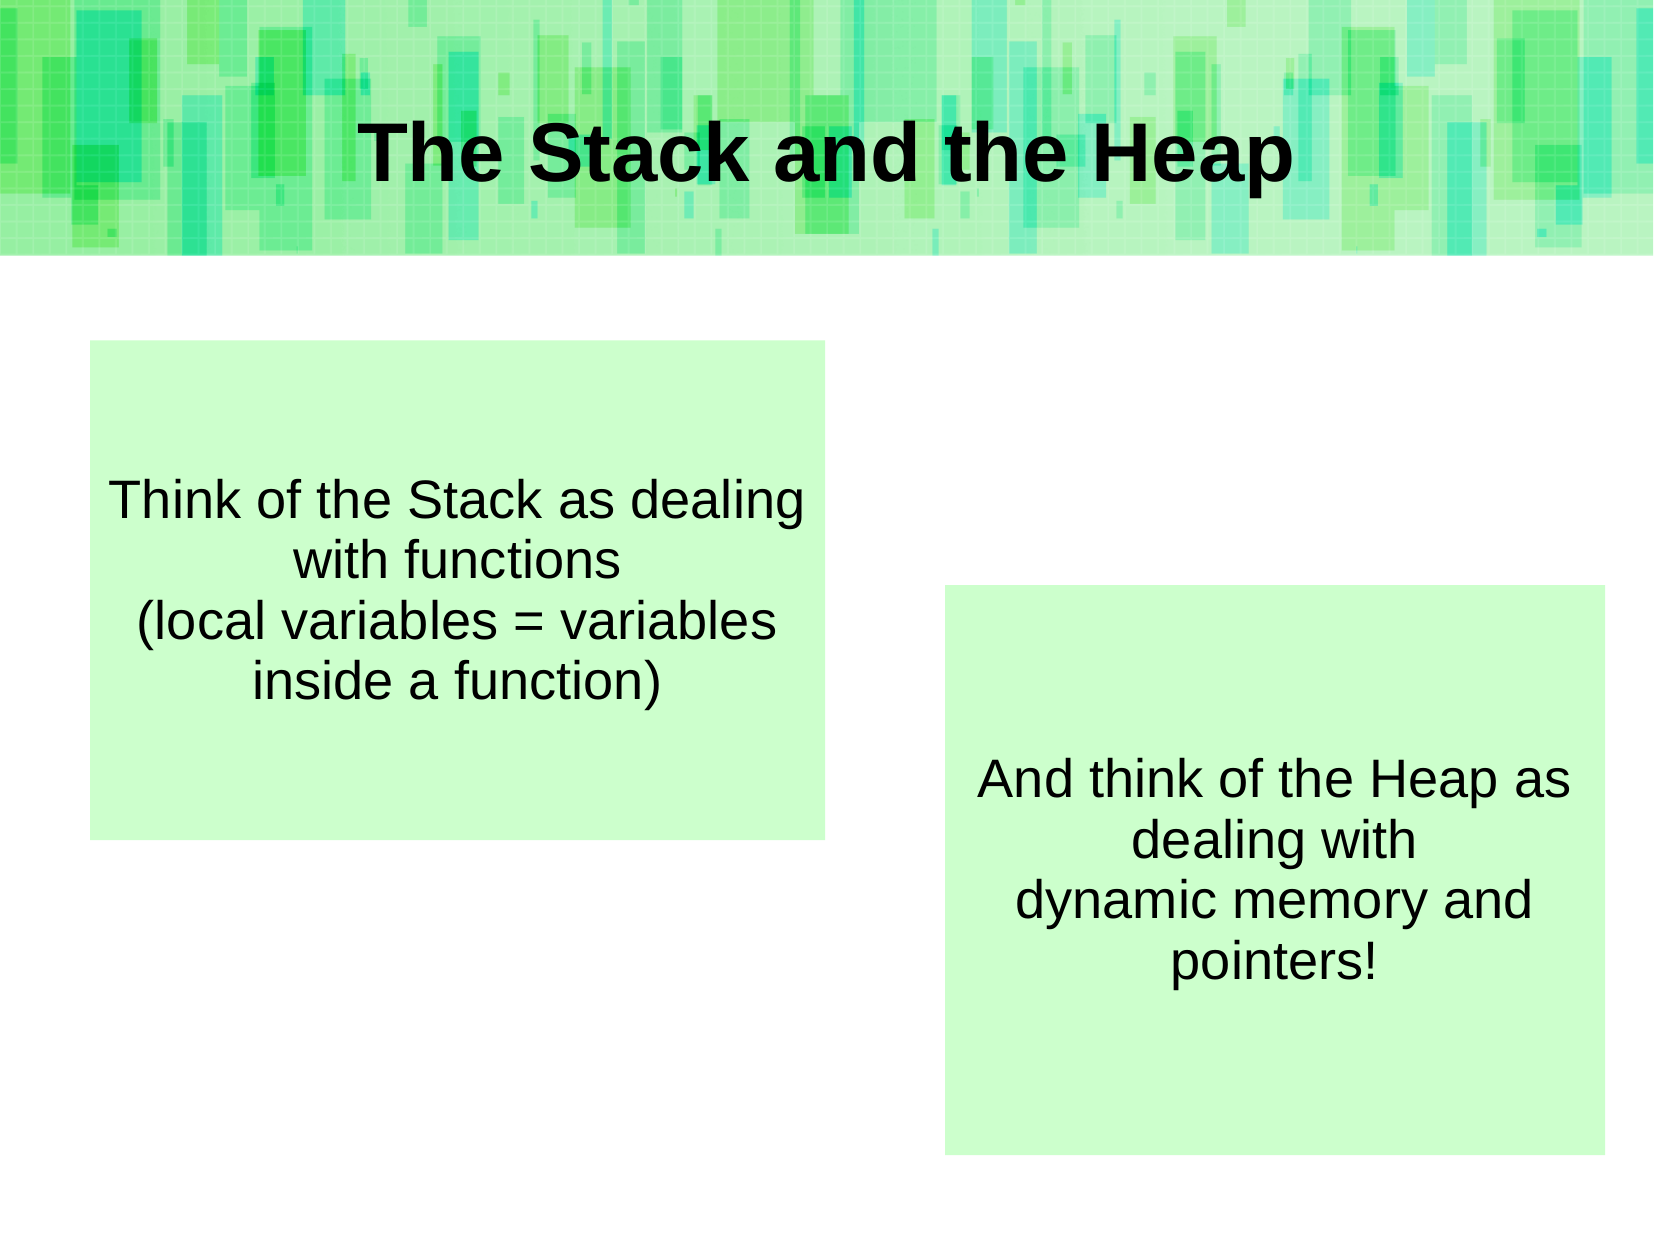

# The Stack and the Heap
Think of the Stack as dealing with functions
(local variables = variables inside a function)
And think of the Heap as dealing with
dynamic memory and pointers!